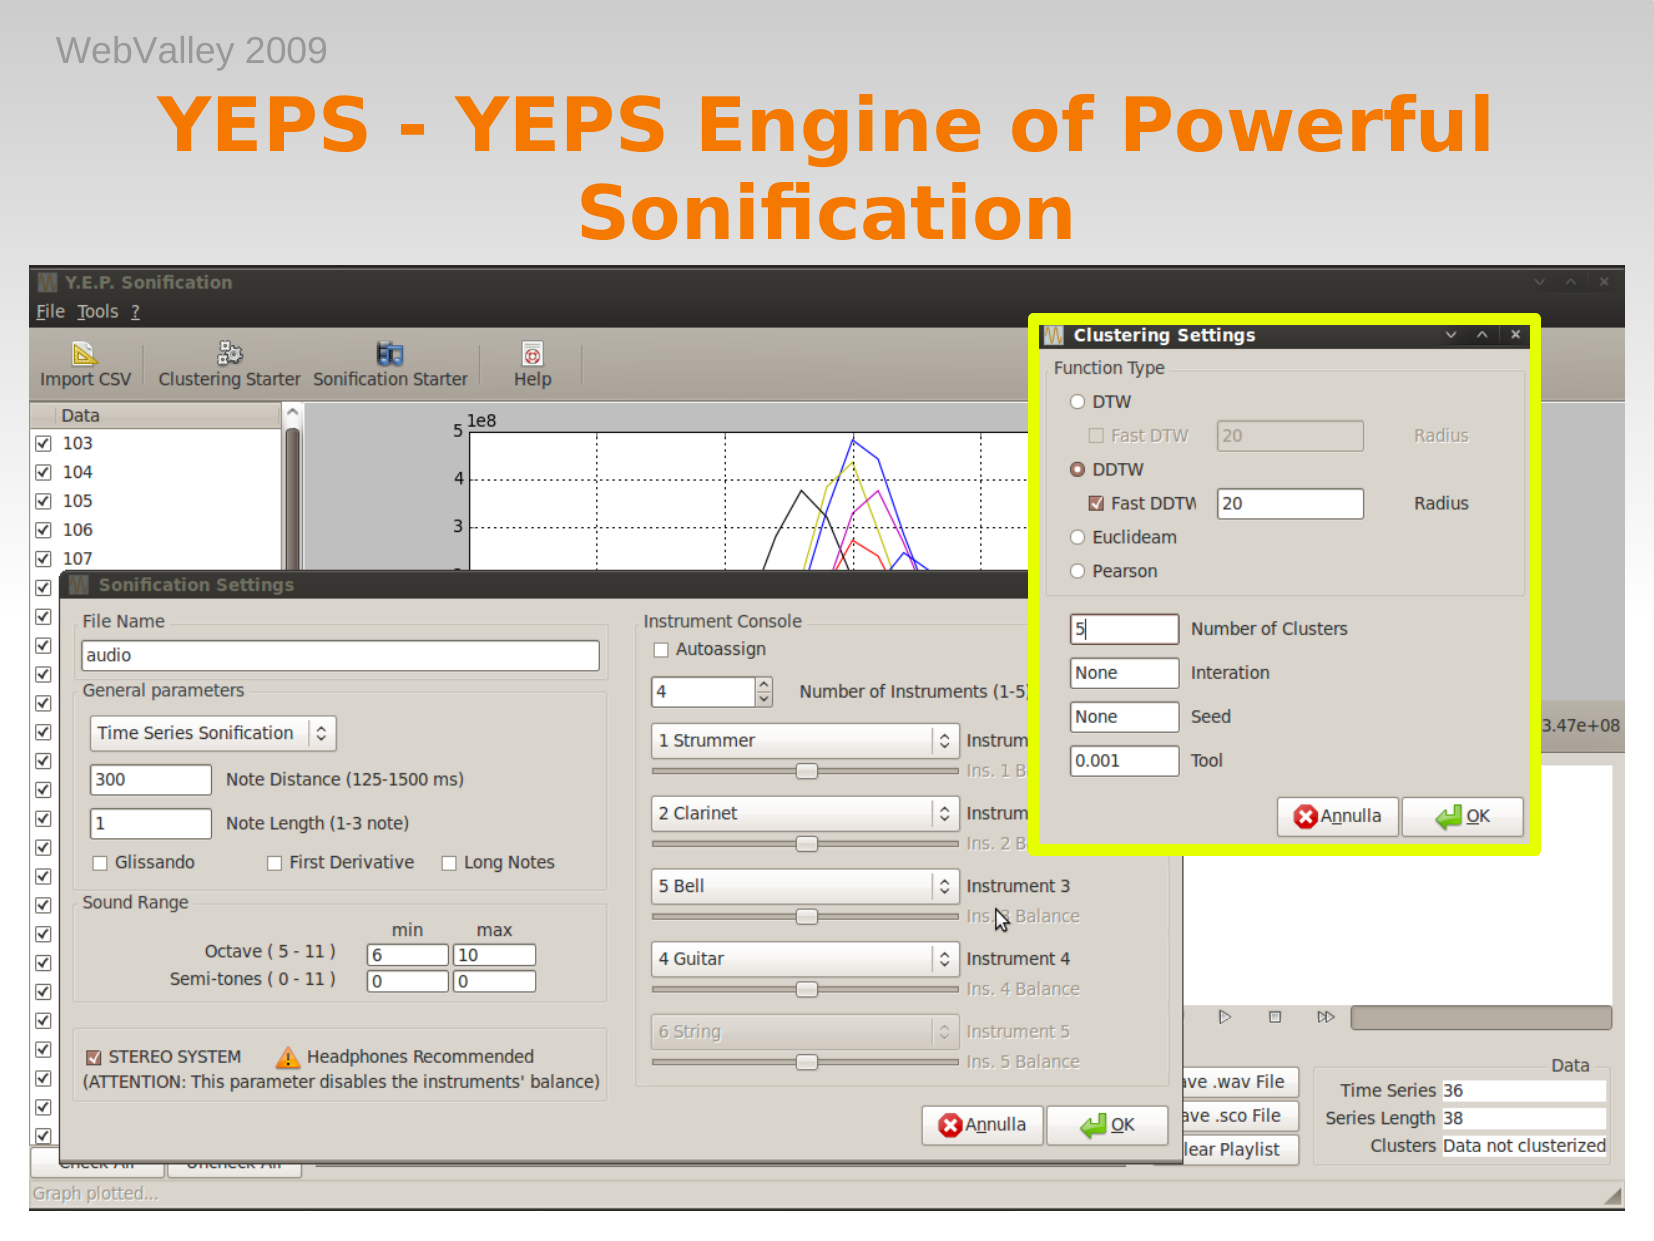

WebValley 2009
# YEPS - YEPS Engine of Powerful Sonification
30